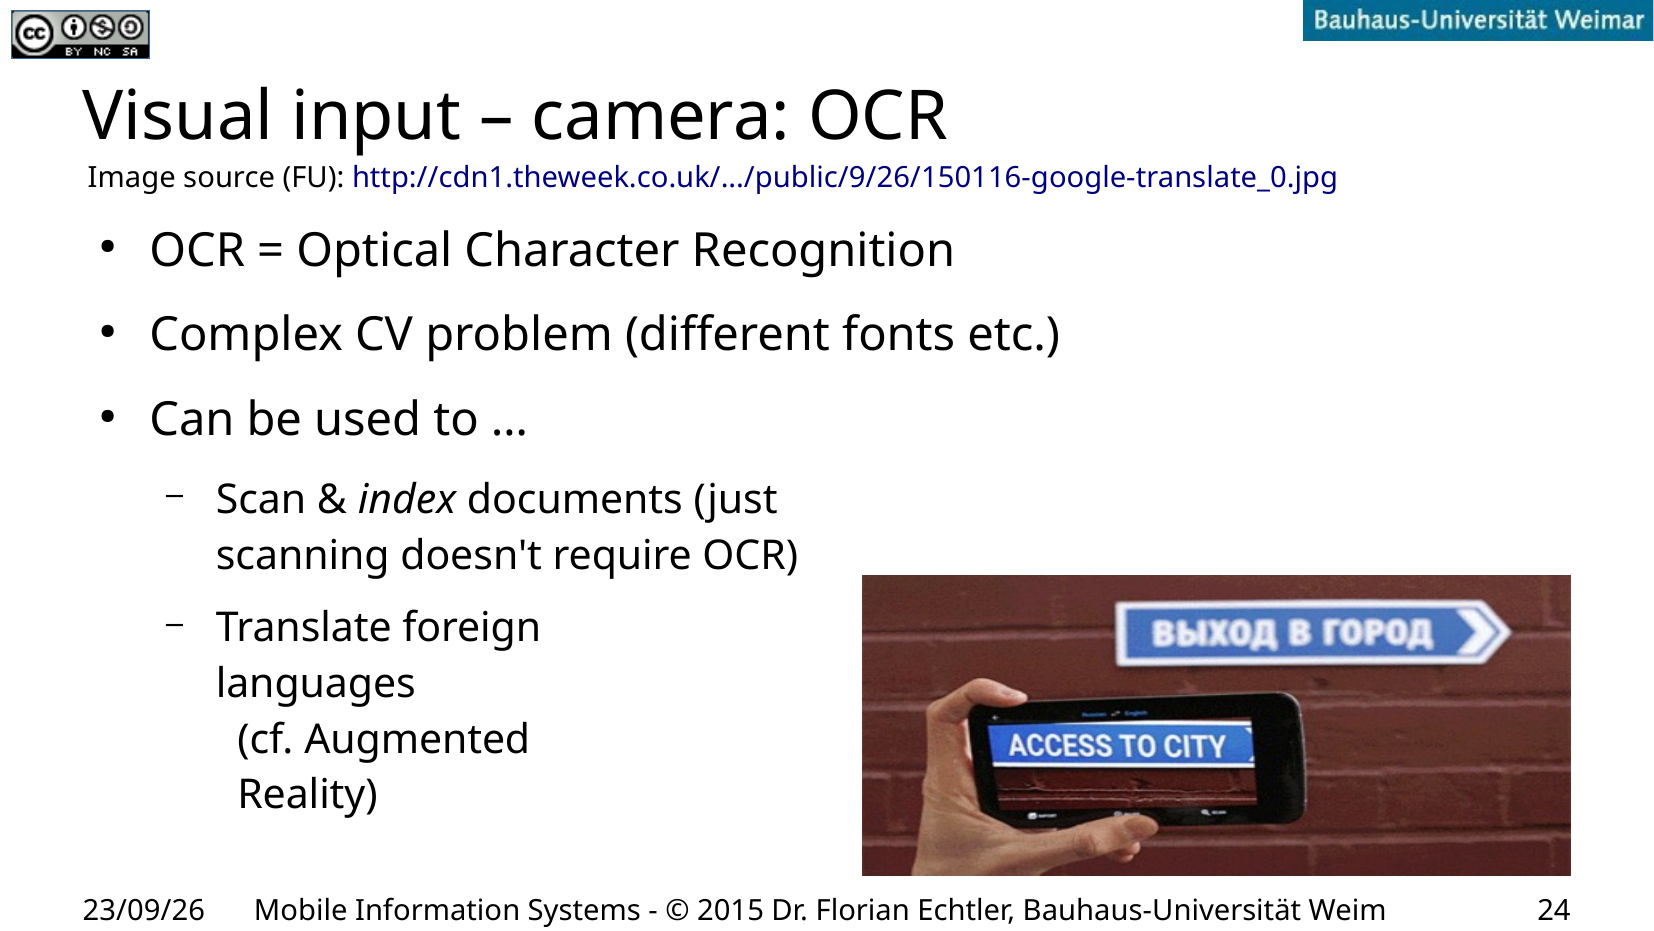

# Visual input – camera: OCR
Image source (FU): http://cdn1.theweek.co.uk/.../public/9/26/150116-google-translate_0.jpg
OCR = Optical Character Recognition
Complex CV problem (different fonts etc.)
Can be used to …
Scan & index documents (just scanning doesn't require OCR)
Translate foreign languages (cf. Augmented Reality)
Mobile Information Systems - © 2015 Dr. Florian Echtler, Bauhaus-Universität Weimar
24